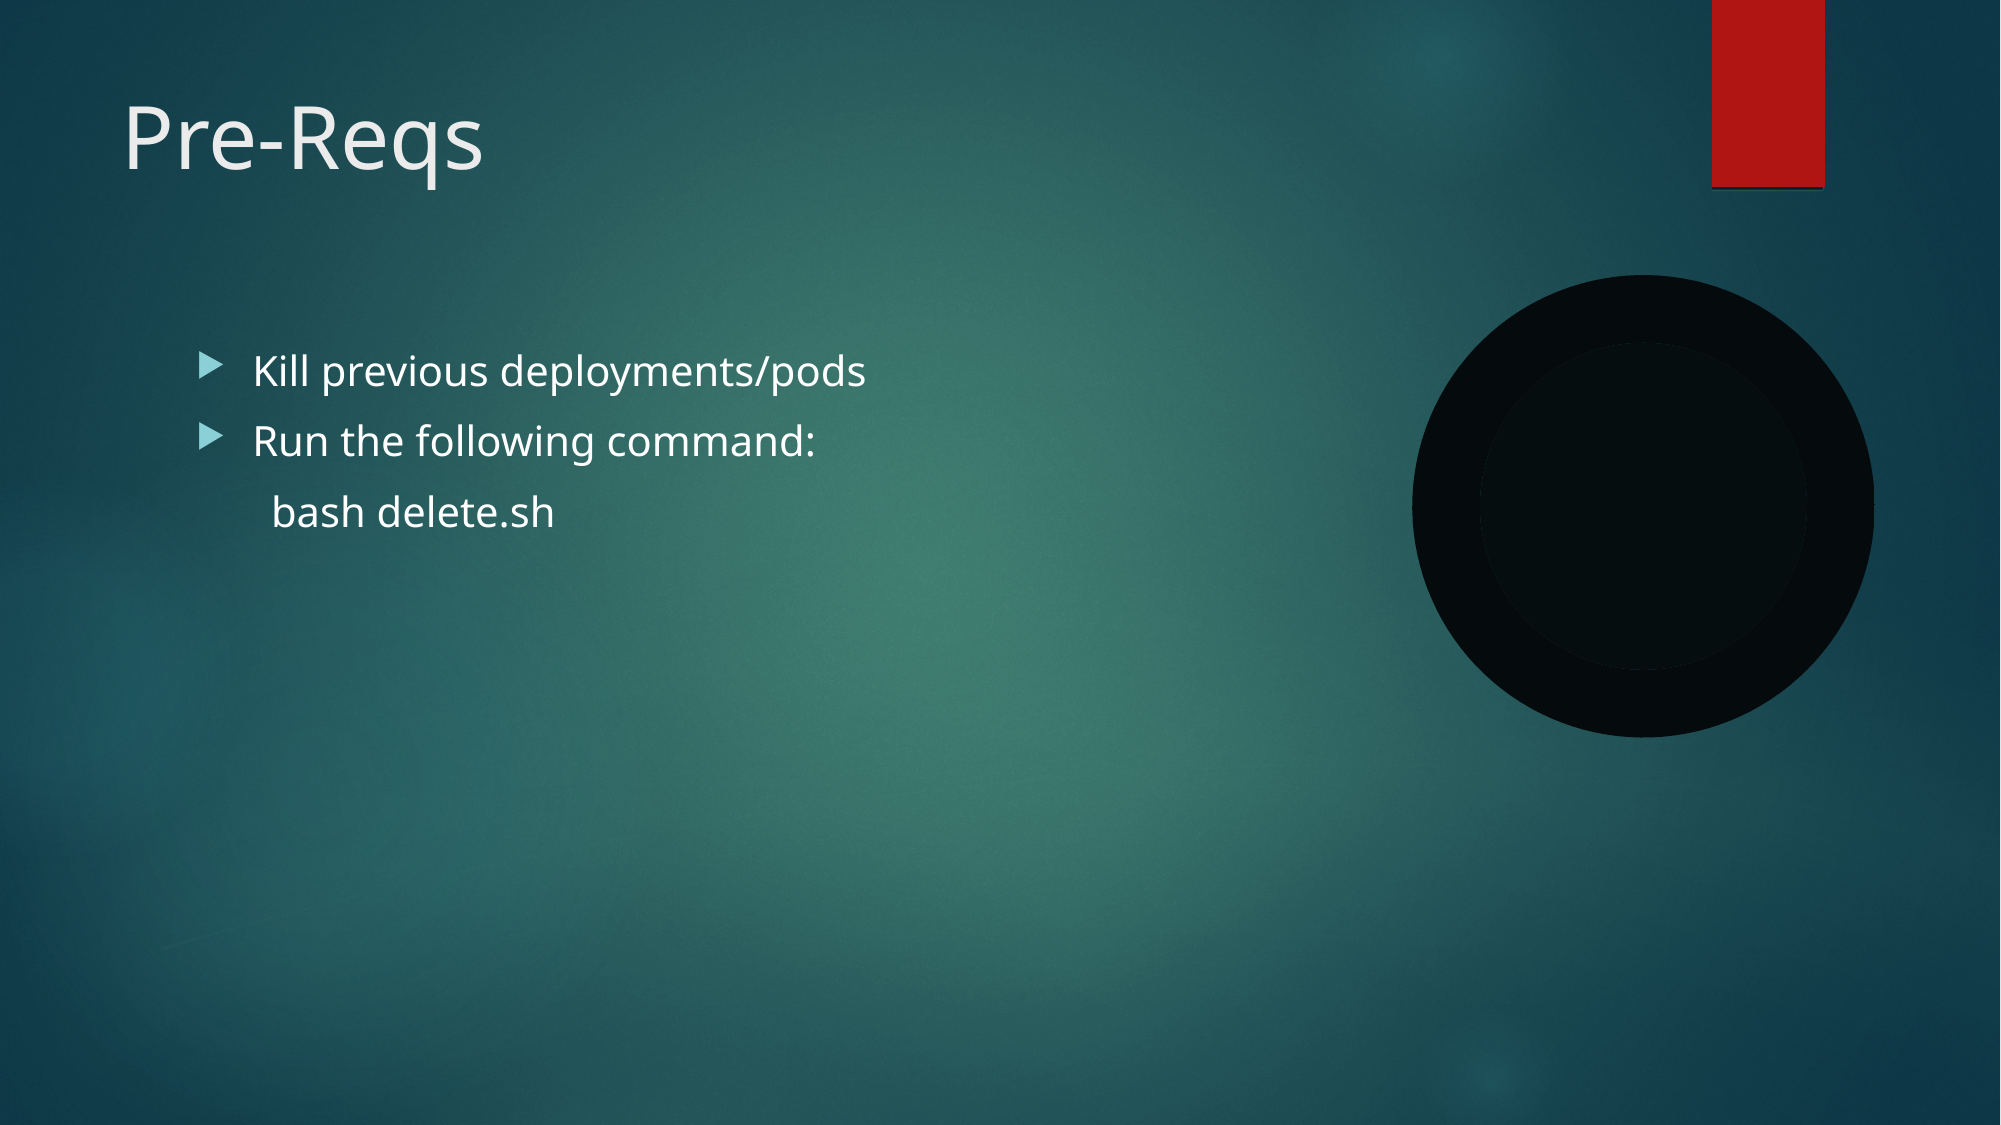

# Pre-Reqs
Kill previous deployments/pods
Run the following command:
	bash delete.sh